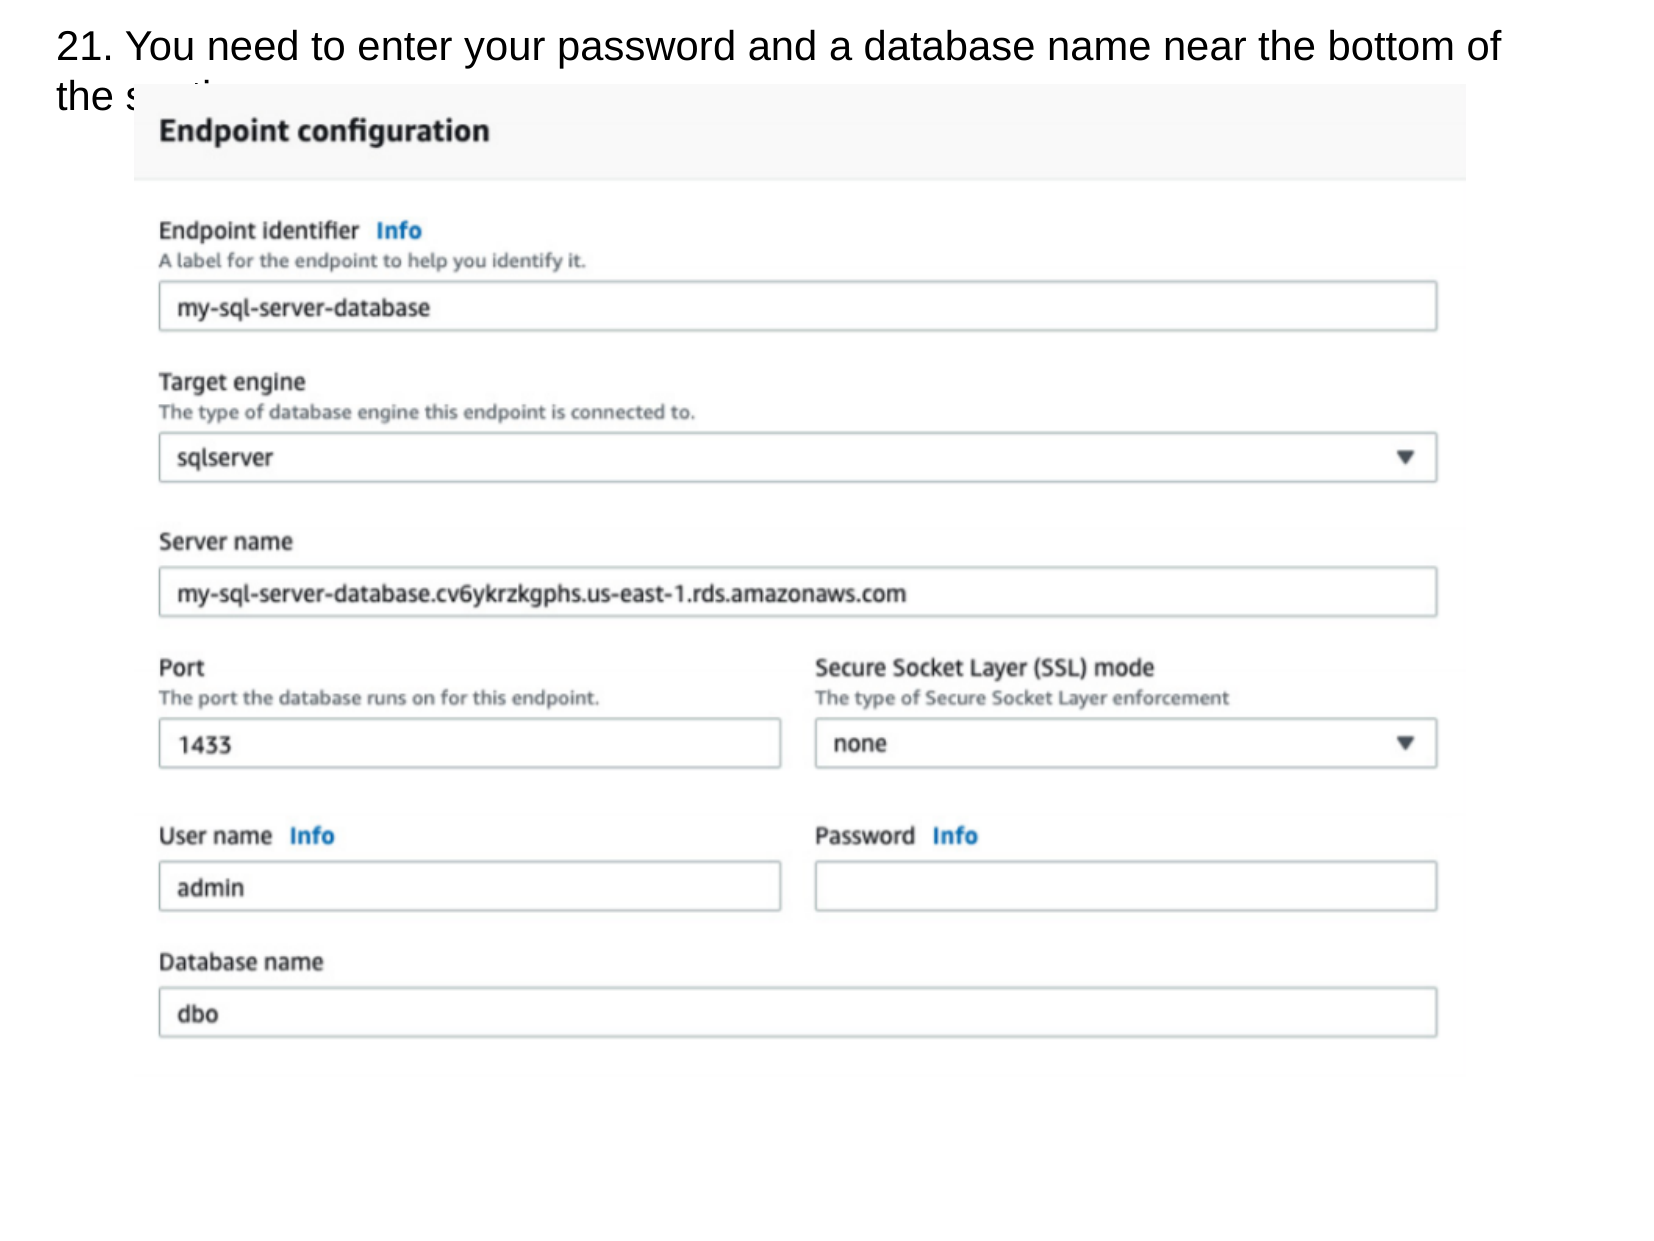

21. You need to enter your password and a database name near the bottom of the section.